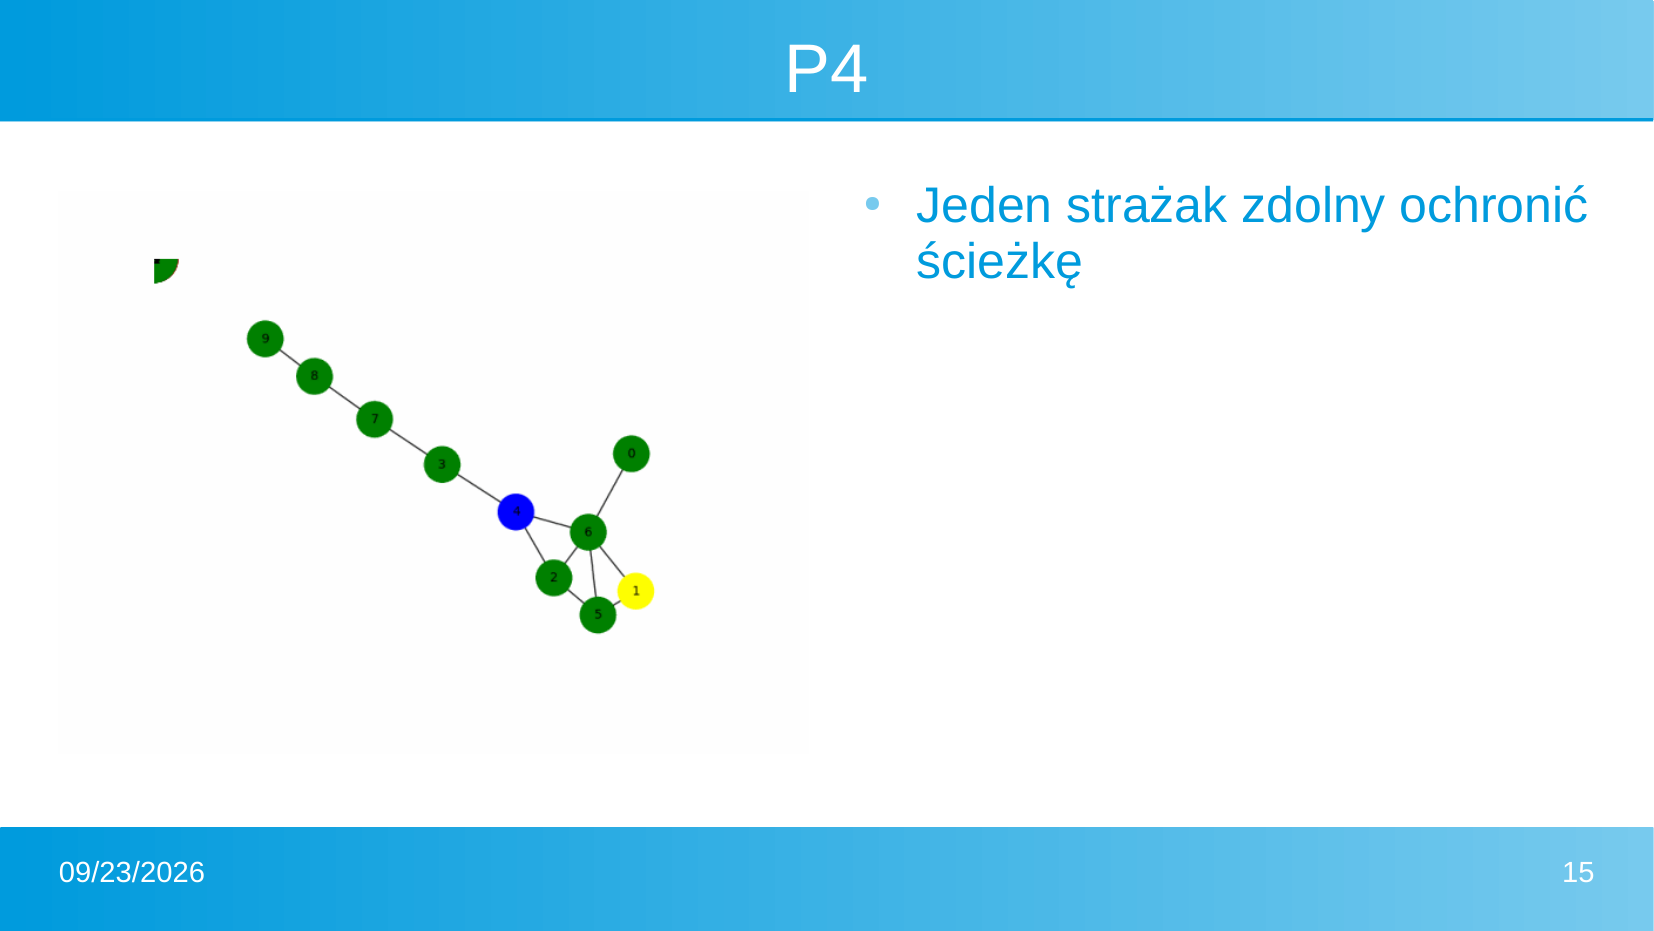

# P4
Jeden strażak zdolny ochronić ścieżkę
15